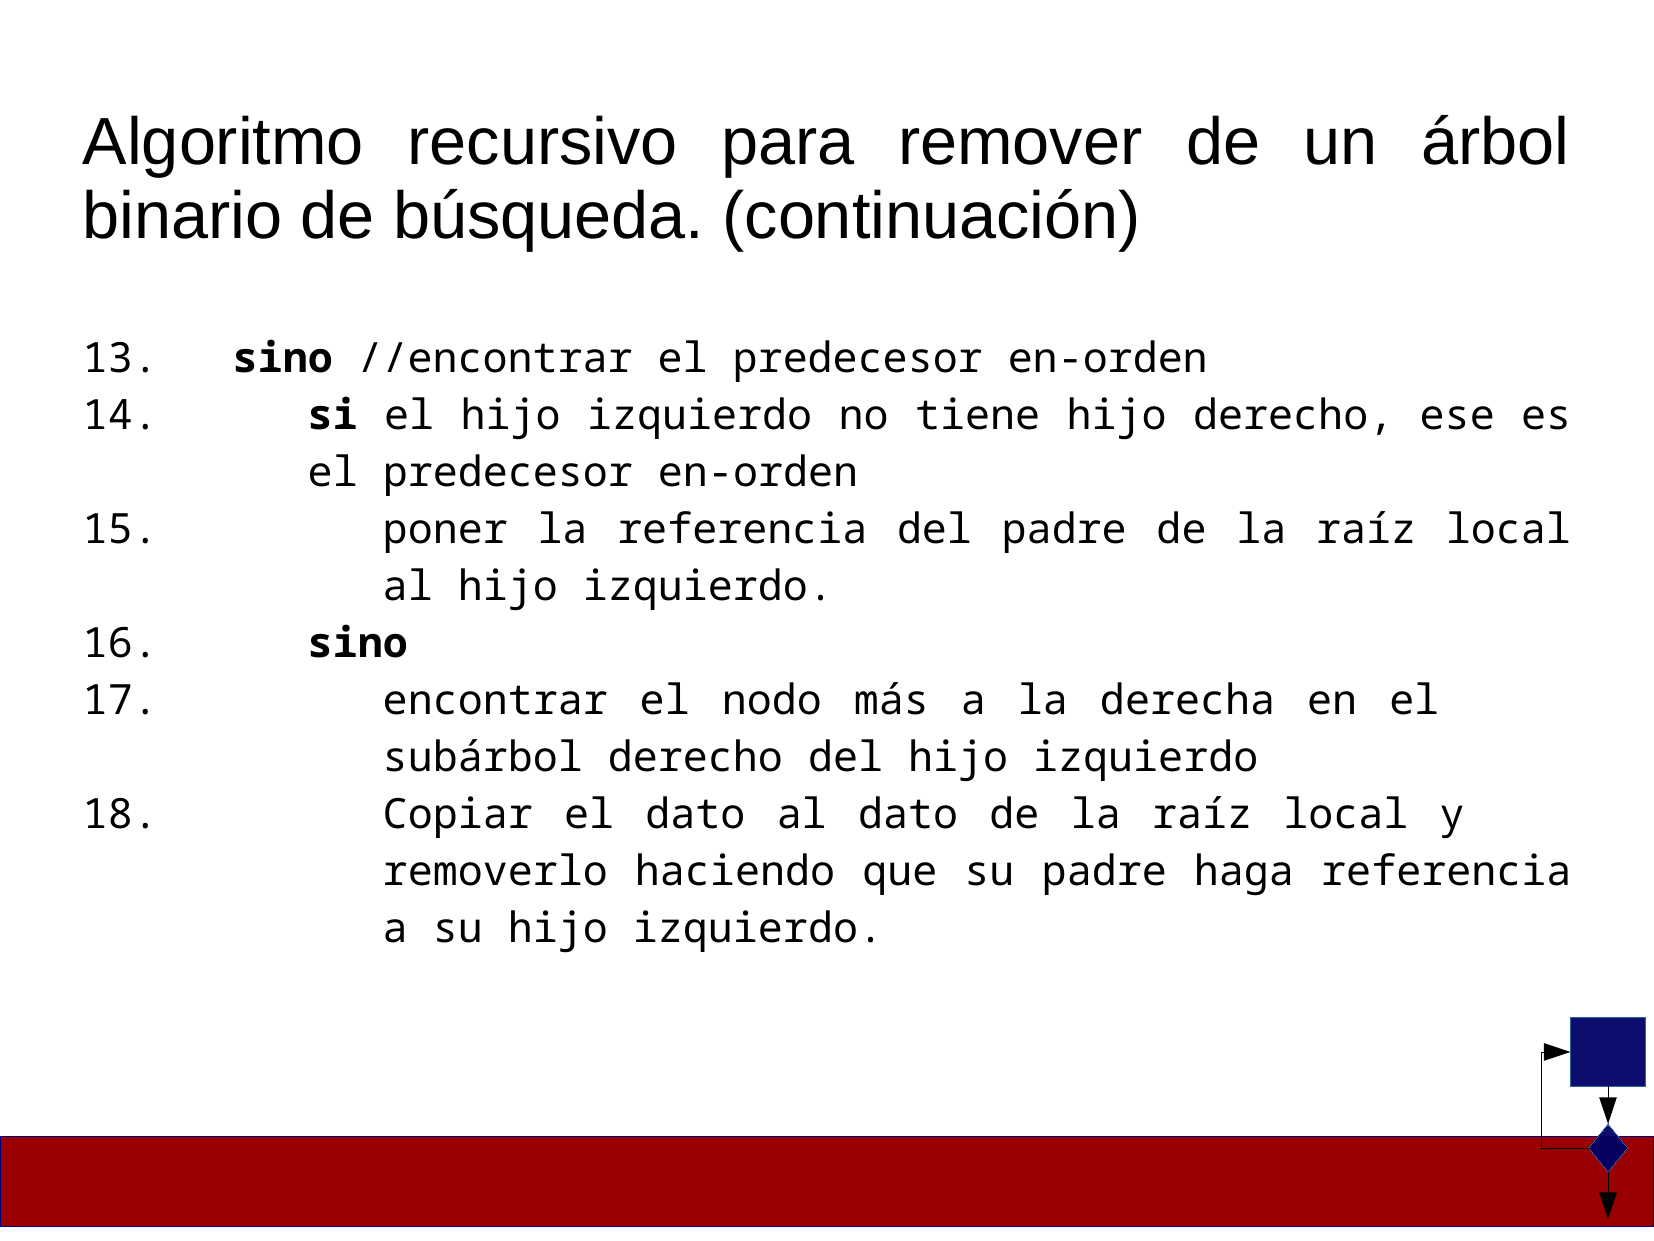

# Algoritmo recursivo para remover de un árbol binario de búsqueda. (continuación)
13. 	sino //encontrar el predecesor en-orden
14.		si el hijo izquierdo no tiene hijo derecho, ese es 			el predecesor en-orden
15.			poner la referencia del padre de la raíz local 				al hijo izquierdo.
16. 		sino
17.			encontrar el nodo más a la derecha en el 						subárbol derecho del hijo izquierdo
18.			Copiar el dato al dato de la raíz local y 					removerlo haciendo que su padre haga referencia 				a su hijo izquierdo.